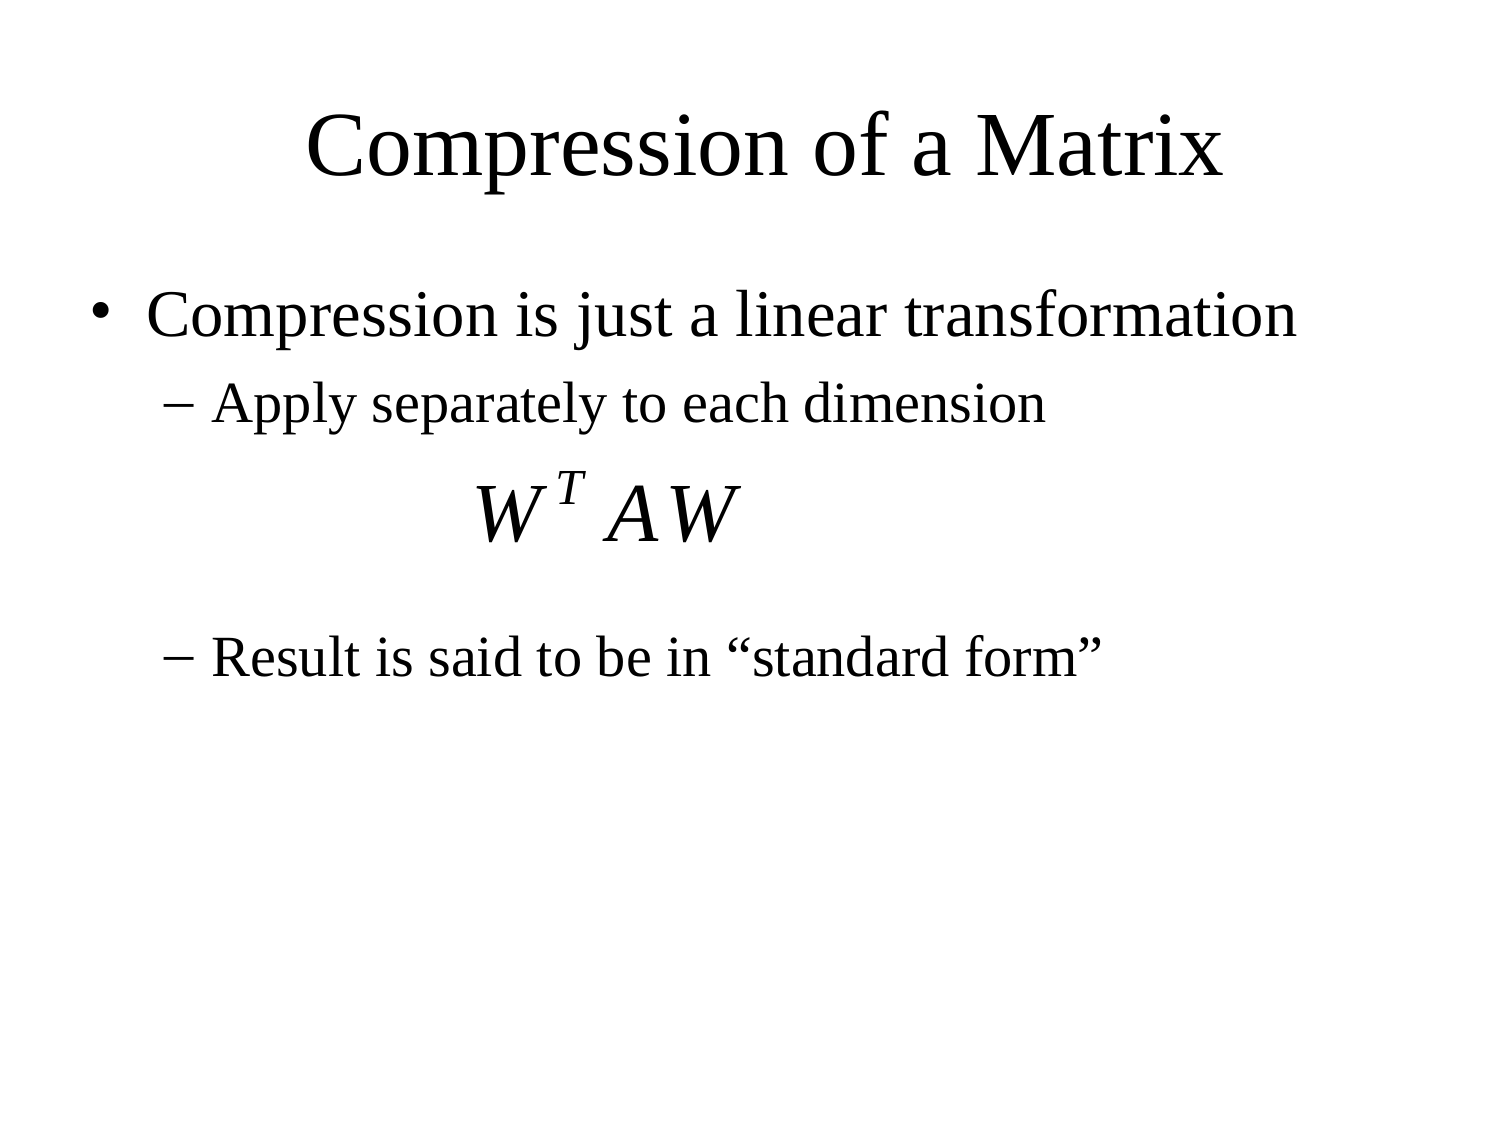

# Compression of a Matrix
Compression is just a linear transformation
Apply separately to each dimension
Result is said to be in “standard form”